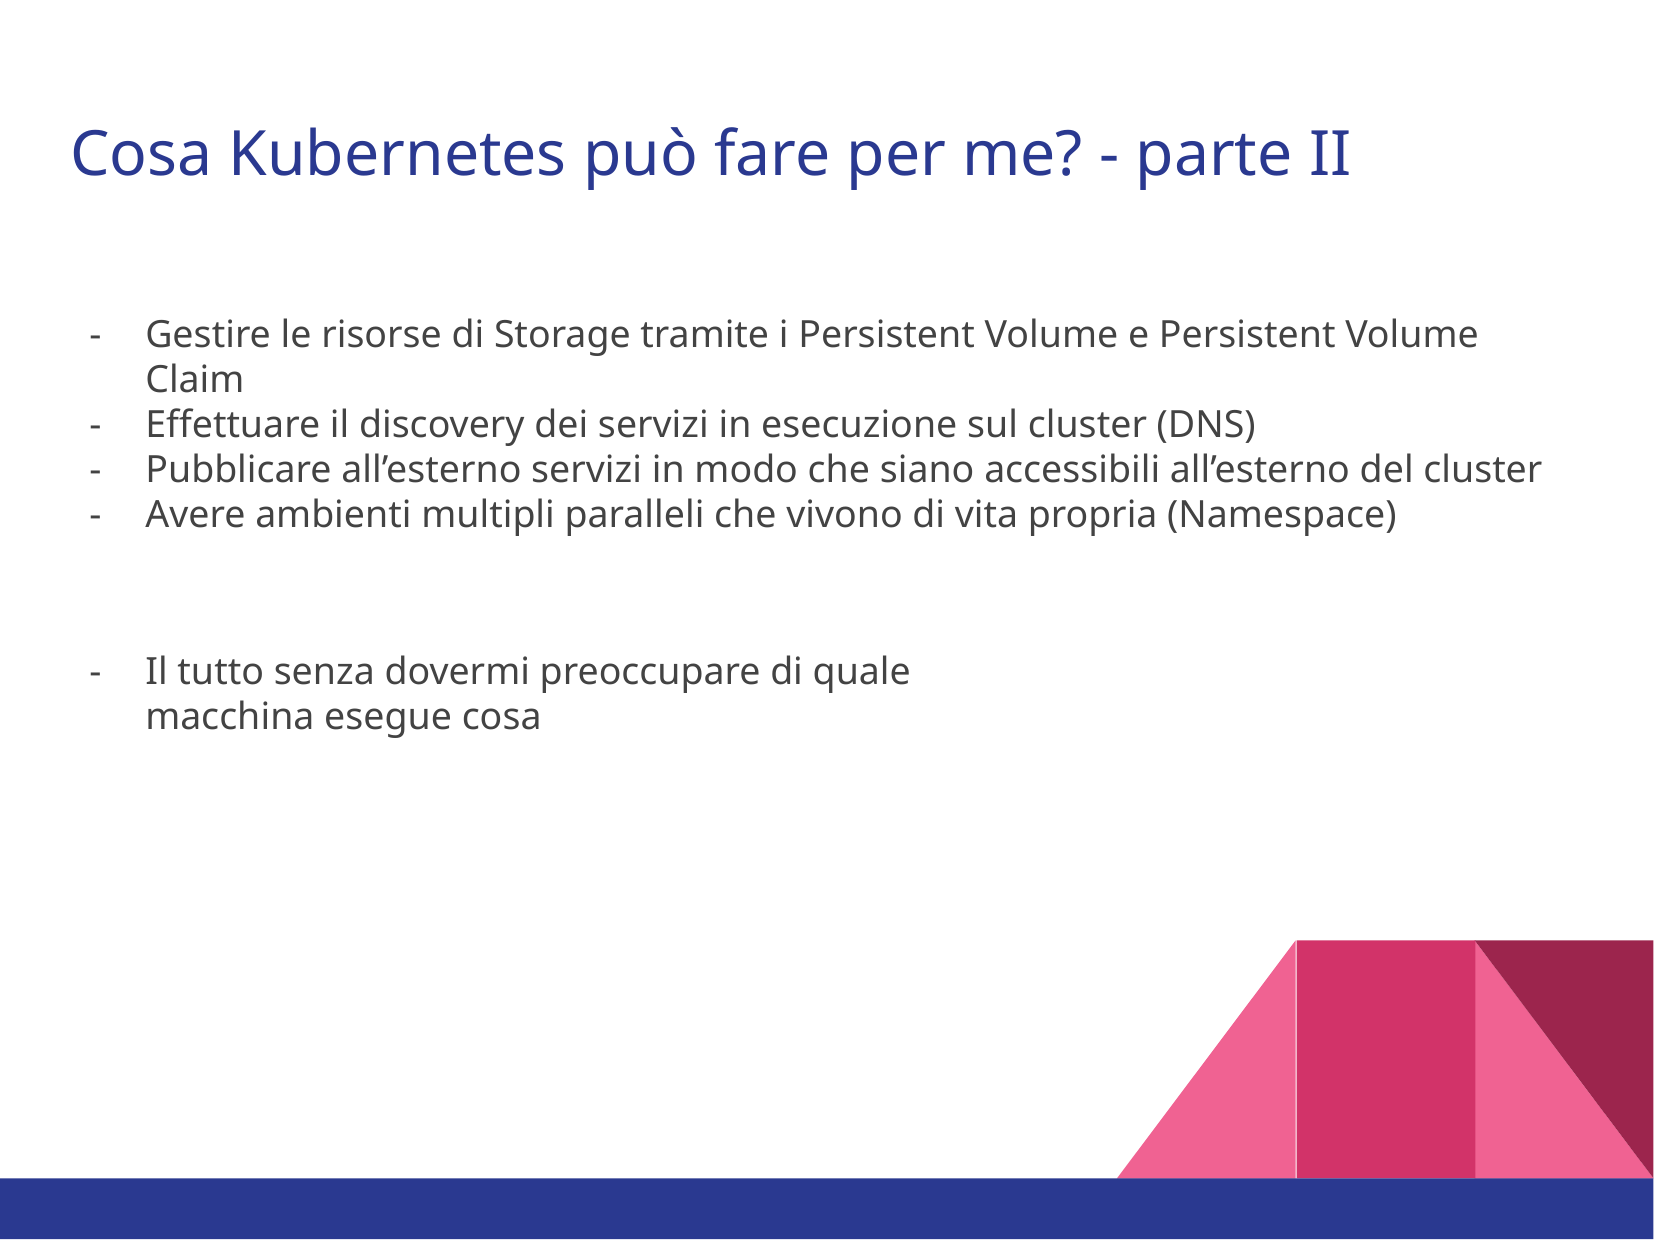

# Cosa Kubernetes può fare per me? - parte II
Gestire le risorse di Storage tramite i Persistent Volume e Persistent Volume Claim
Effettuare il discovery dei servizi in esecuzione sul cluster (DNS)
Pubblicare all’esterno servizi in modo che siano accessibili all’esterno del cluster
Avere ambienti multipli paralleli che vivono di vita propria (Namespace)
Il tutto senza dovermi preoccupare di quale
macchina esegue cosa